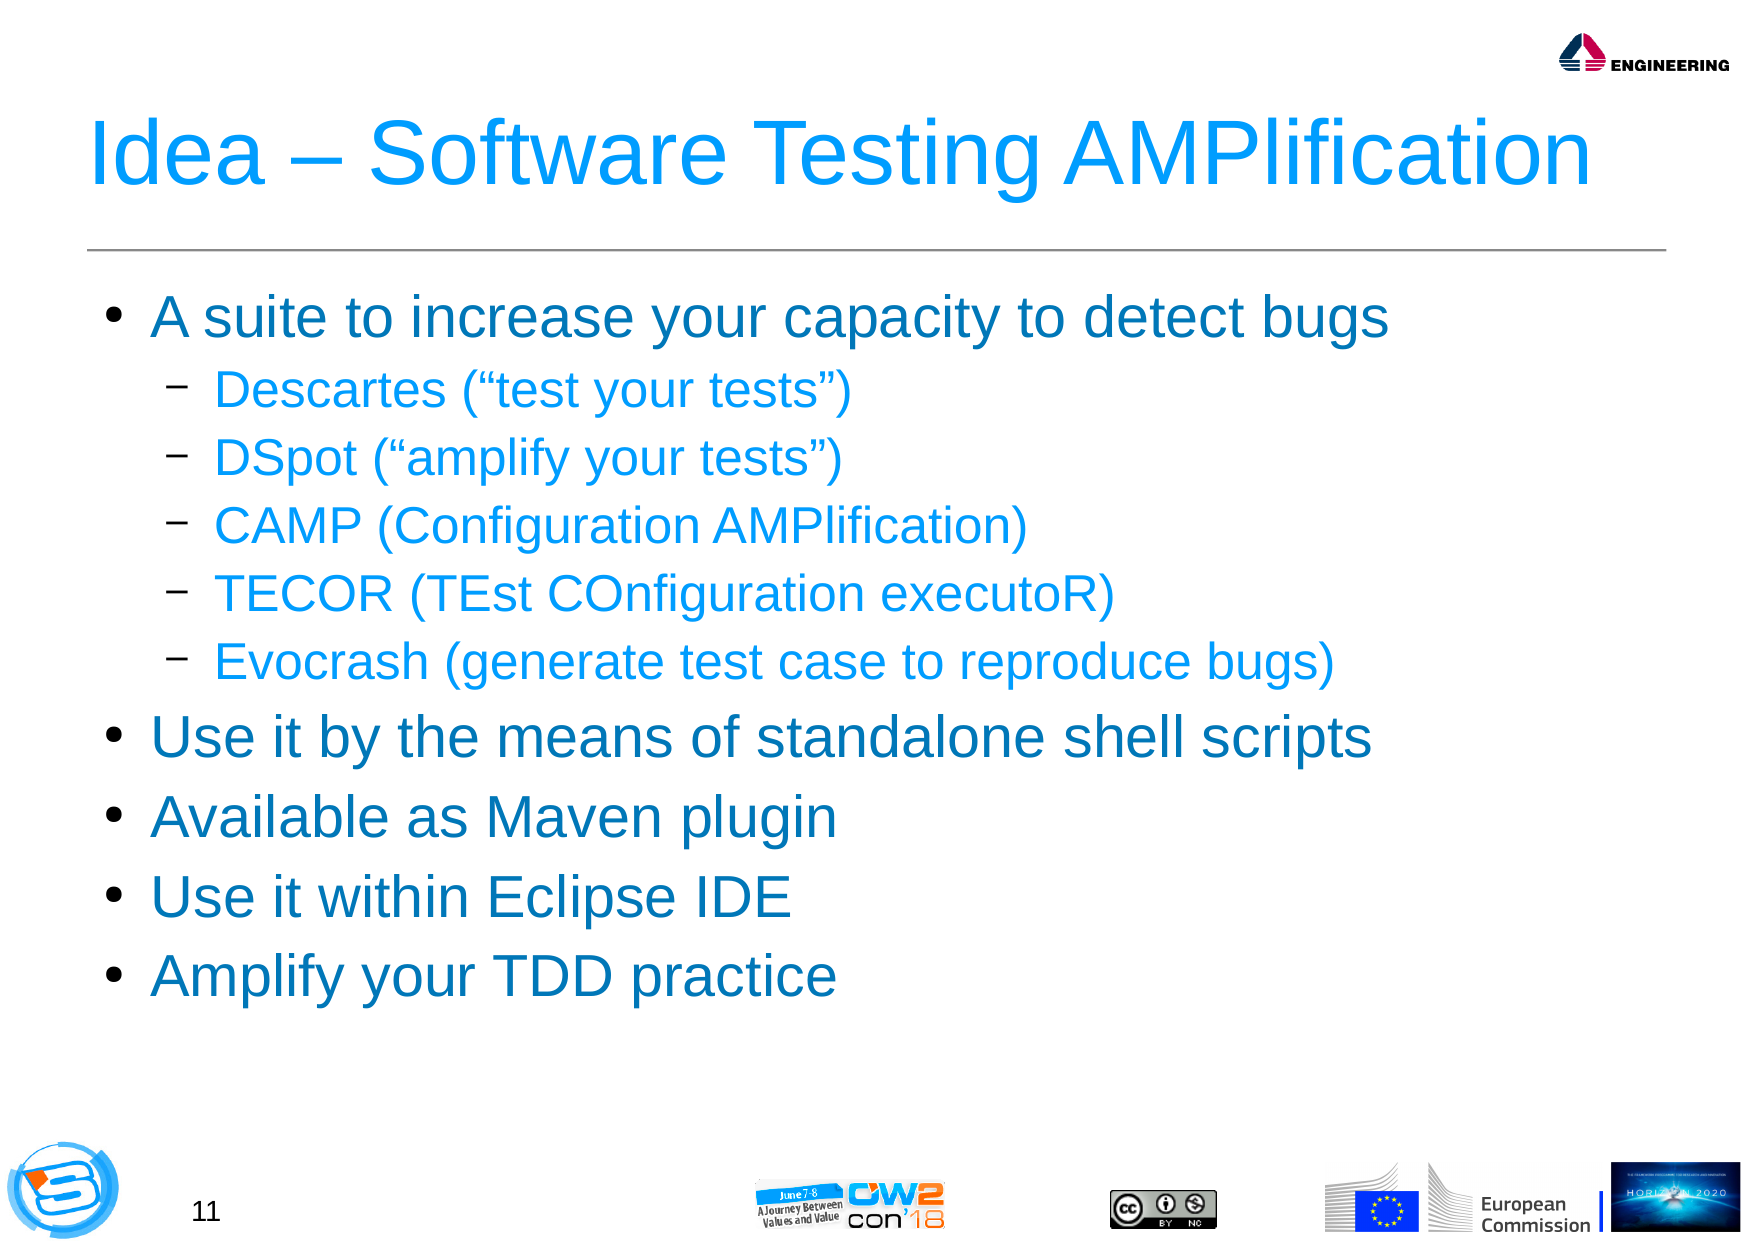

# Idea – Software Testing AMPlification
A suite to increase your capacity to detect bugs
Descartes (“test your tests”)
DSpot (“amplify your tests”)
CAMP (Configuration AMPlification)
TECOR (TEst COnfiguration executoR)
Evocrash (generate test case to reproduce bugs)
Use it by the means of standalone shell scripts
Available as Maven plugin
Use it within Eclipse IDE
Amplify your TDD practice